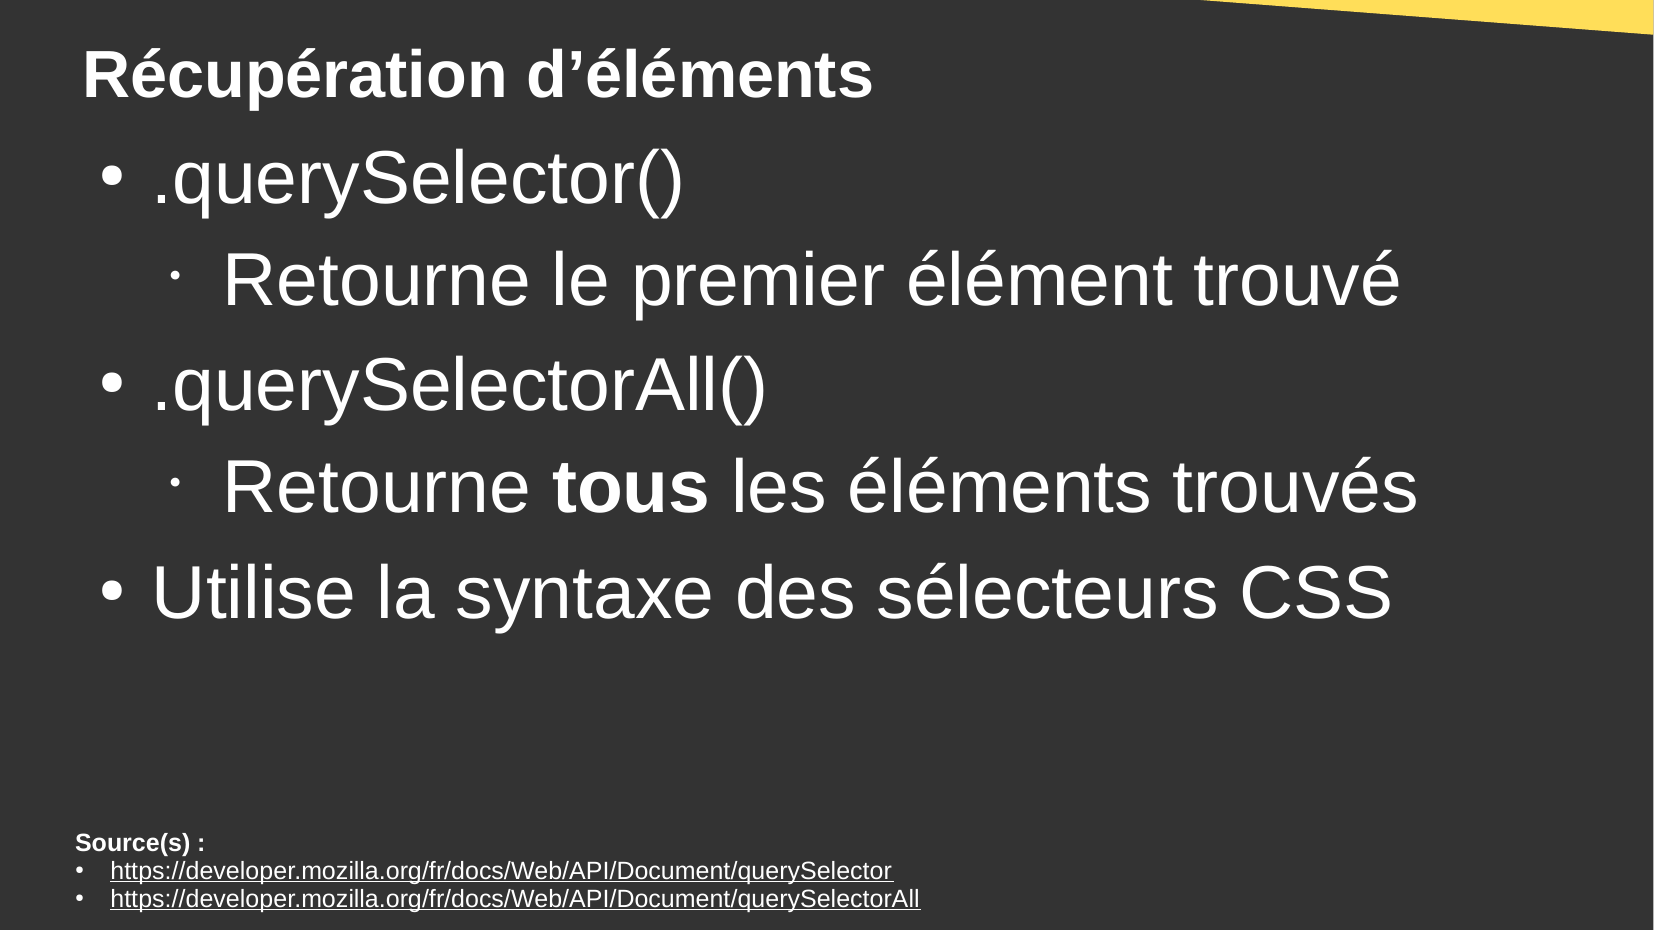

# Récupération d’éléments
.querySelector()
Retourne le premier élément trouvé
.querySelectorAll()
Retourne tous les éléments trouvés
Utilise la syntaxe des sélecteurs CSS
Source(s) :
https://developer.mozilla.org/fr/docs/Web/API/Document/querySelector
https://developer.mozilla.org/fr/docs/Web/API/Document/querySelectorAll